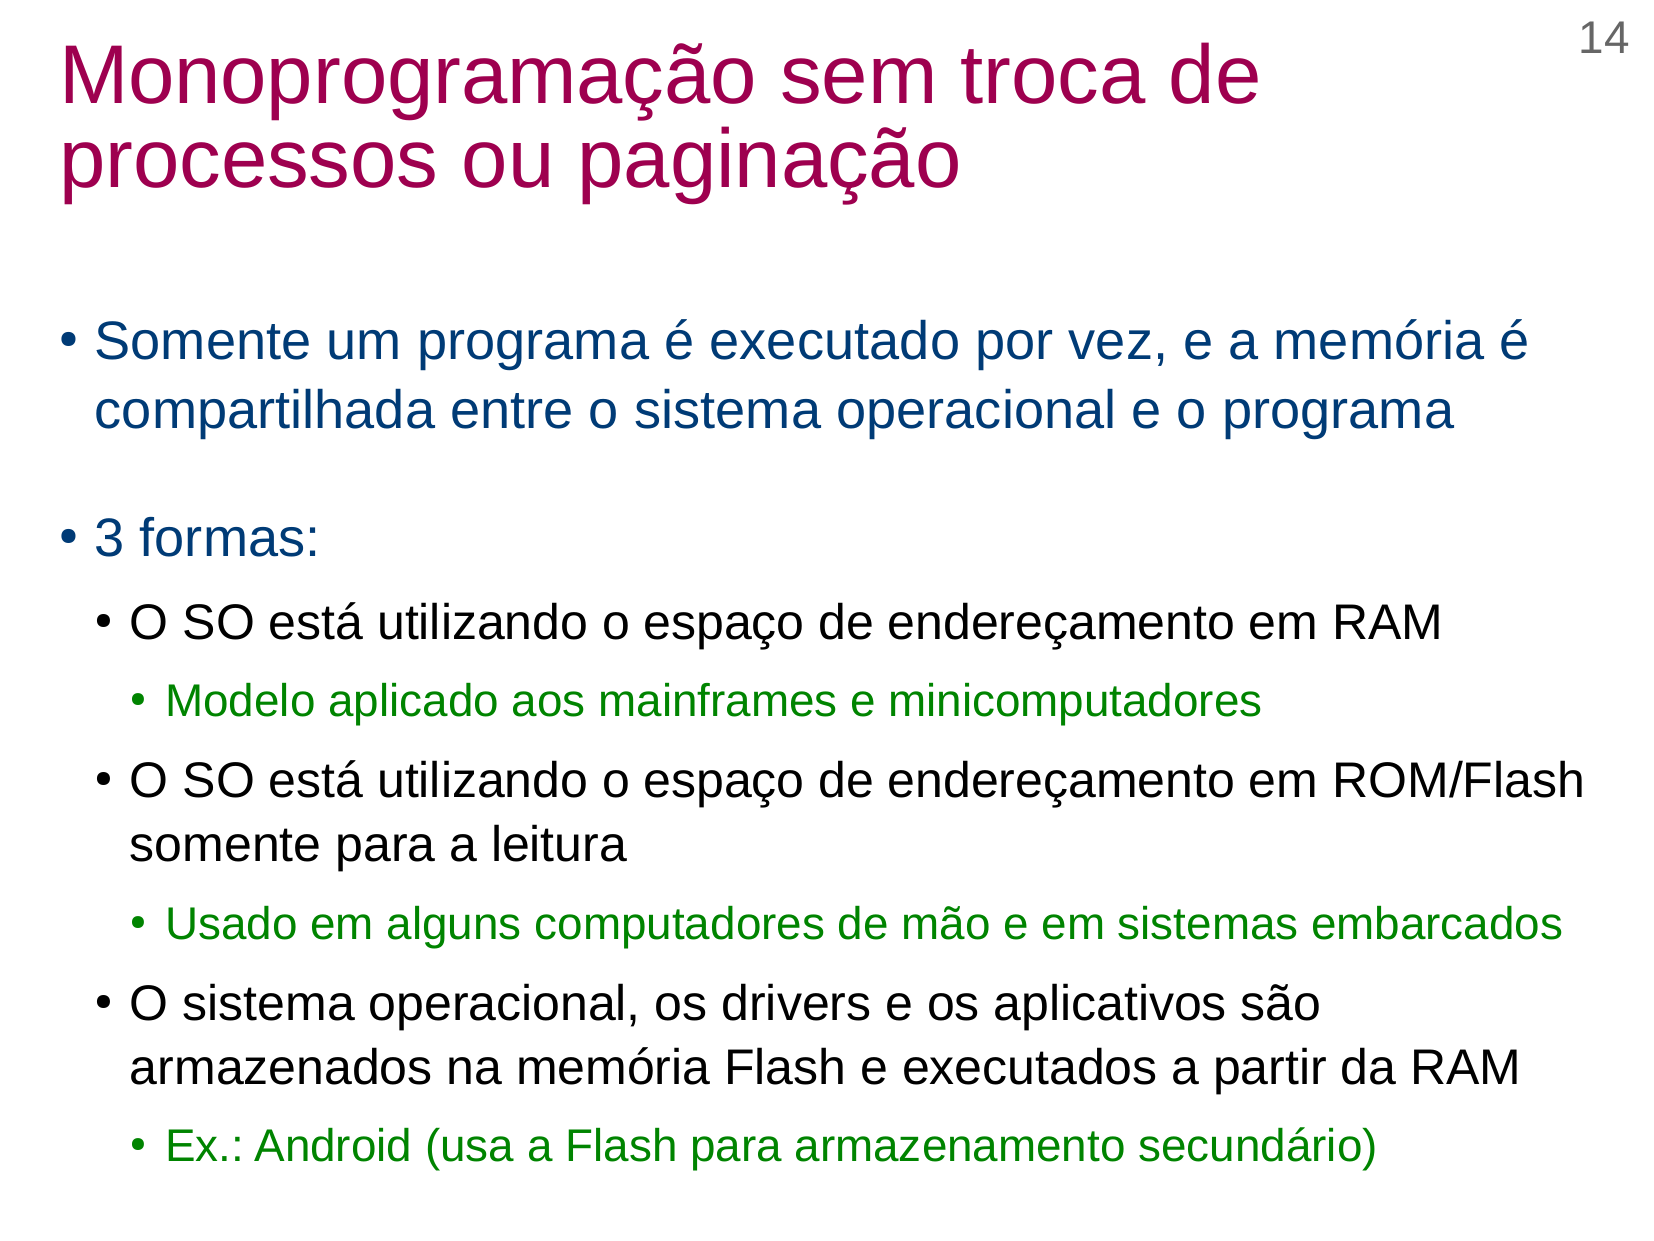

# Monoprogramação sem troca de processos ou paginação
14
Somente um programa é executado por vez, e a memória é compartilhada entre o sistema operacional e o programa
3 formas:
O SO está utilizando o espaço de endereçamento em RAM
Modelo aplicado aos mainframes e minicomputadores
O SO está utilizando o espaço de endereçamento em ROM/Flash somente para a leitura
Usado em alguns computadores de mão e em sistemas embarcados
O sistema operacional, os drivers e os aplicativos são armazenados na memória Flash e executados a partir da RAM
Ex.: Android (usa a Flash para armazenamento secundário)